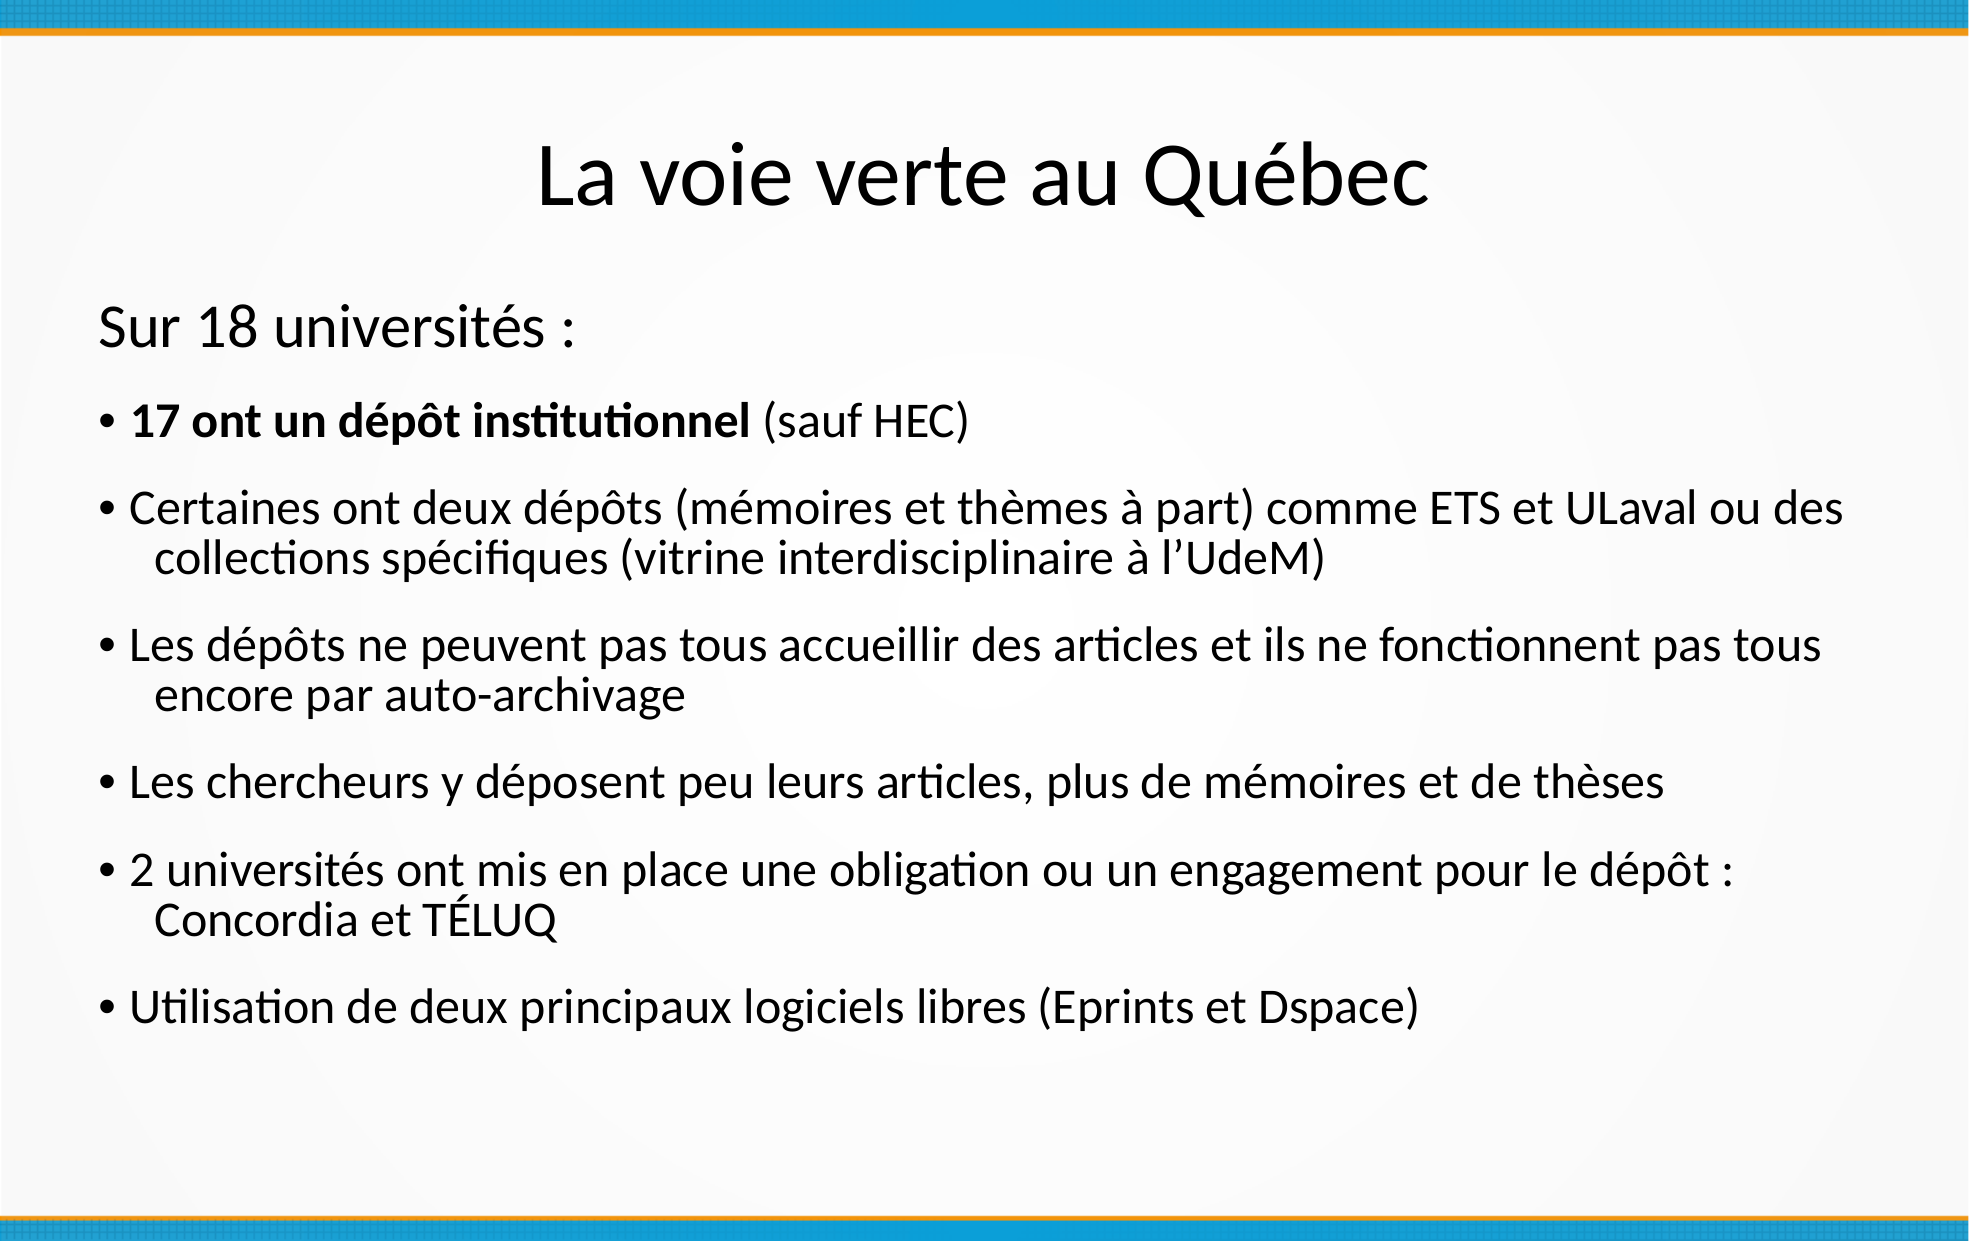

# La voie verte au Québec
Sur 18 universités :
• 17 ont un dépôt institutionnel (sauf HEC)
• Certaines ont deux dépôts (mémoires et thèmes à part) comme ETS et ULaval ou des collections spécifiques (vitrine interdisciplinaire à l’UdeM)
• Les dépôts ne peuvent pas tous accueillir des articles et ils ne fonctionnent pas tous encore par auto-archivage
• Les chercheurs y déposent peu leurs articles, plus de mémoires et de thèses
• 2 universités ont mis en place une obligation ou un engagement pour le dépôt : Concordia et TÉLUQ
• Utilisation de deux principaux logiciels libres (Eprints et Dspace)